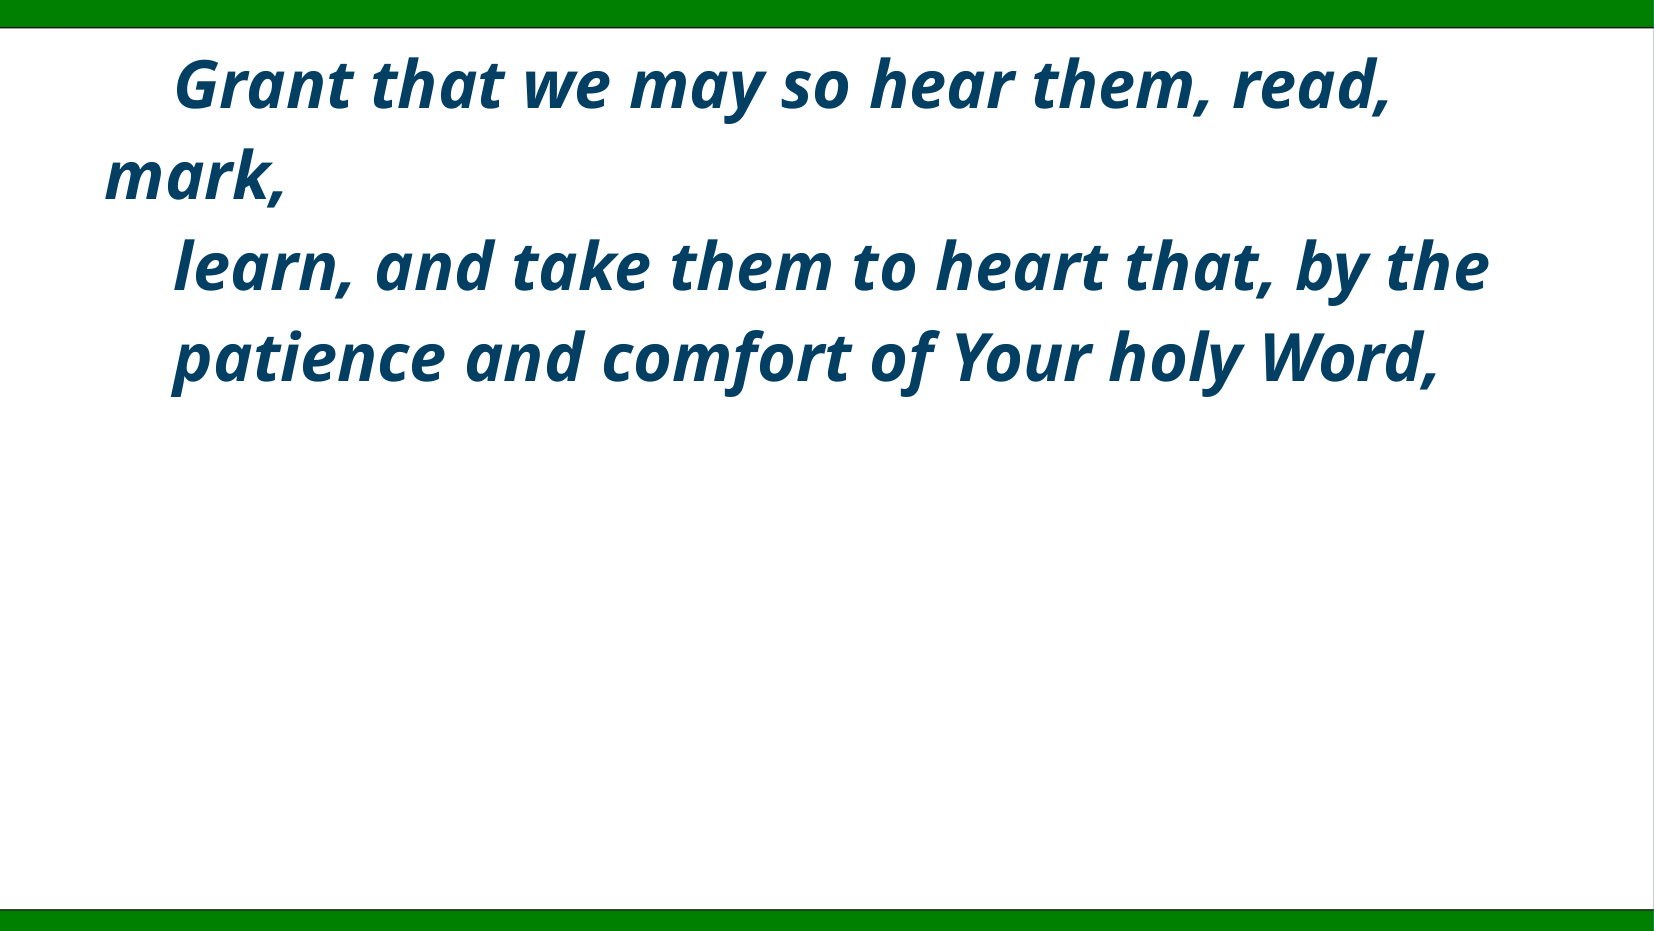

Grant that we may so hear them, read, mark,
 learn, and take them to heart that, by the
 patience and comfort of Your holy Word,